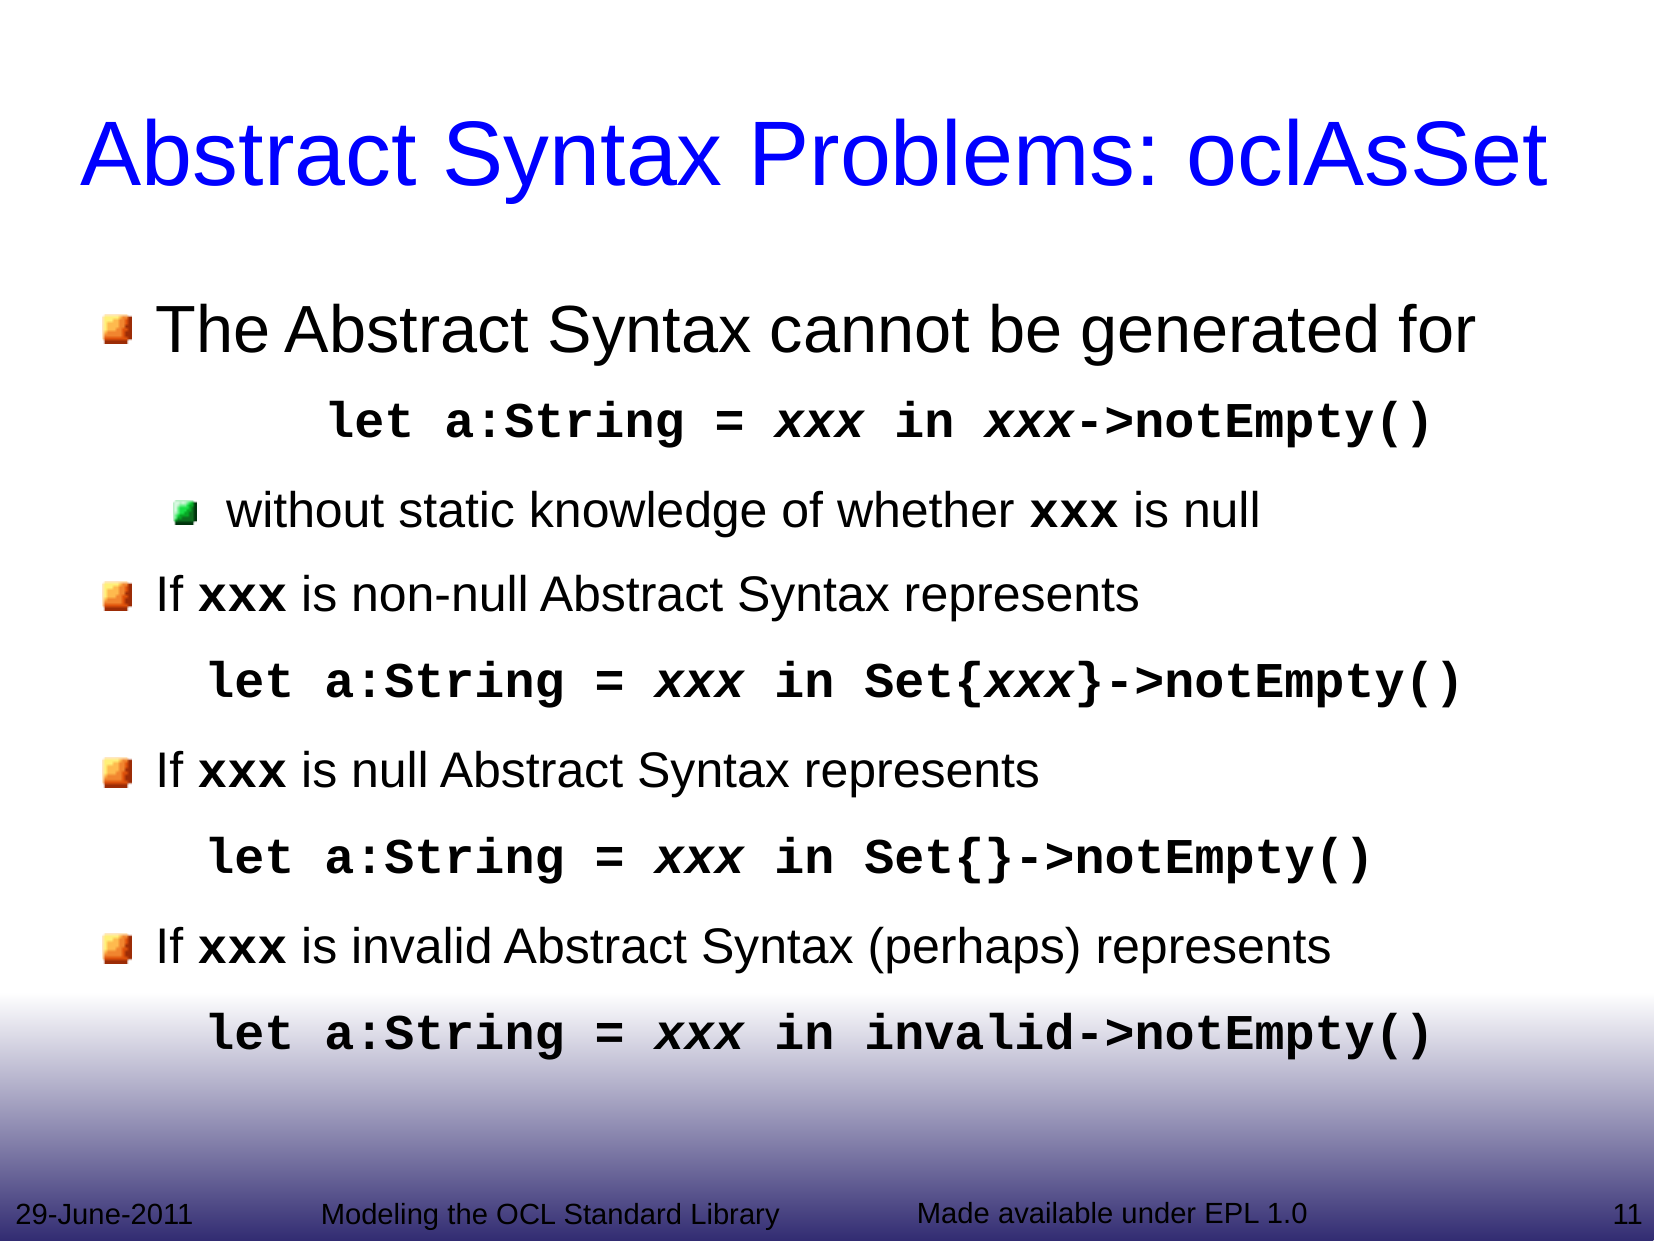

# Abstract Syntax Problems: oclAsSet
The Abstract Syntax cannot be generated for
 let a:String = xxx in xxx->notEmpty()
without static knowledge of whether xxx is null
If xxx is non-null Abstract Syntax represents
 let a:String = xxx in Set{xxx}->notEmpty()
If xxx is null Abstract Syntax represents
 let a:String = xxx in Set{}->notEmpty()
If xxx is invalid Abstract Syntax (perhaps) represents
 let a:String = xxx in invalid->notEmpty()
29-June-2011
Modeling the OCL Standard Library
11